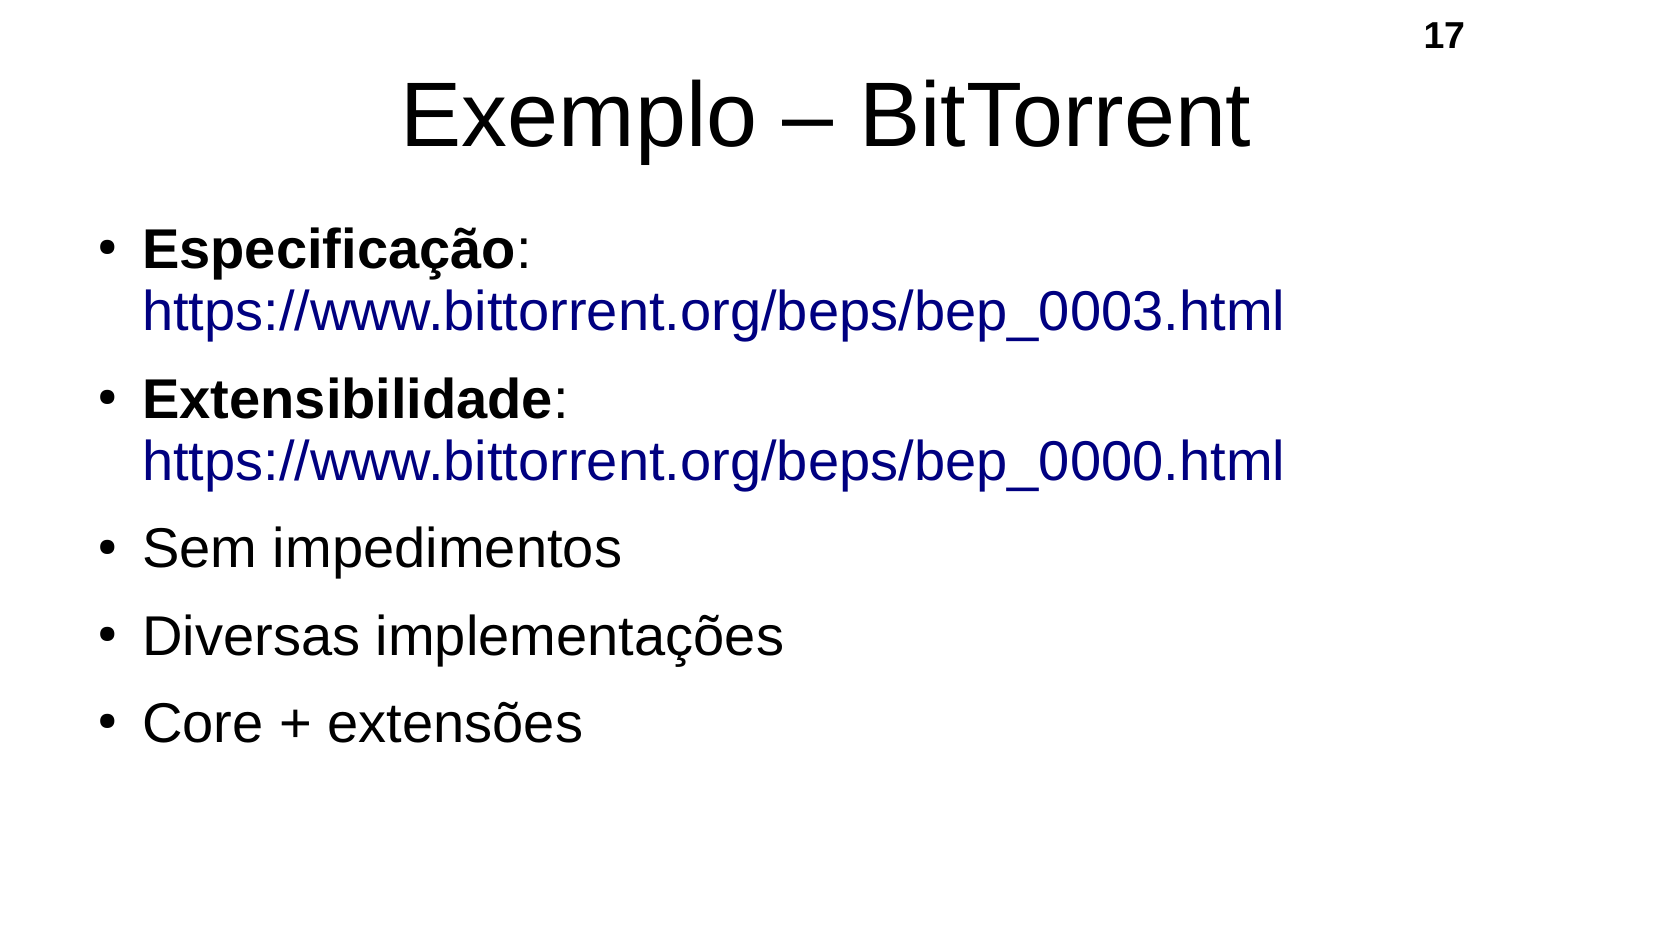

# Exemplo – BitTorrent
Especificação: https://www.bittorrent.org/beps/bep_0003.html
Extensibilidade: https://www.bittorrent.org/beps/bep_0000.html
Sem impedimentos
Diversas implementações
Core + extensões